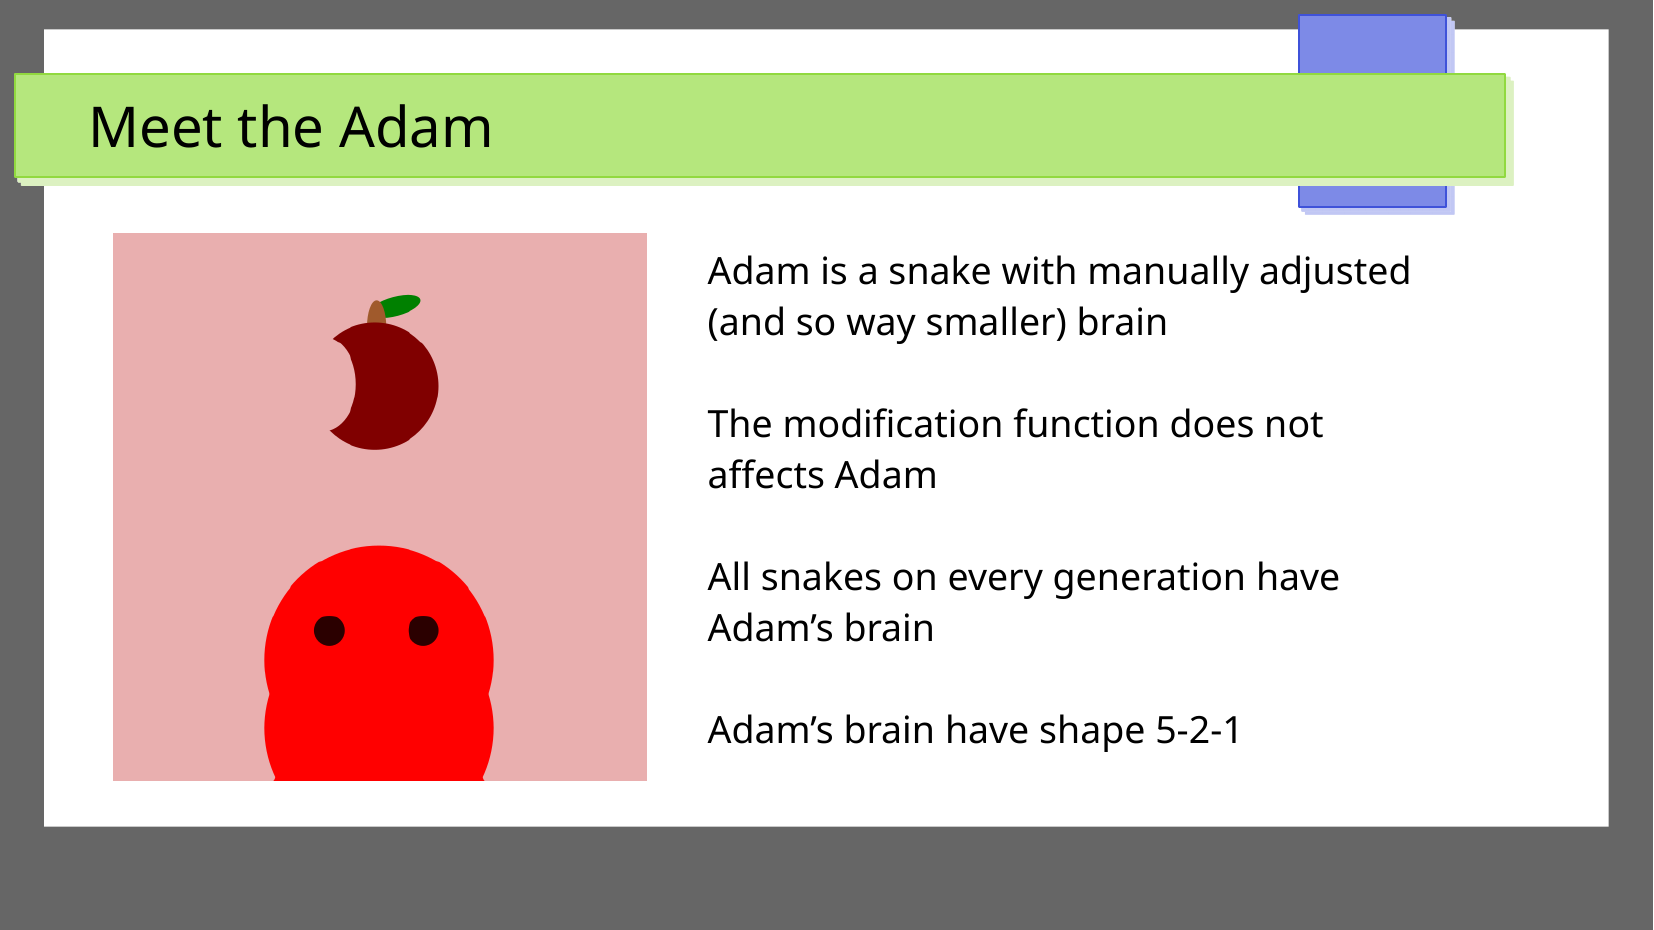

# Meet the Adam
Adam is a snake with manually adjusted
(and so way smaller) brain
The modification function does not affects Adam
All snakes on every generation have Adam’s brain
Adam’s brain have shape 5-2-1